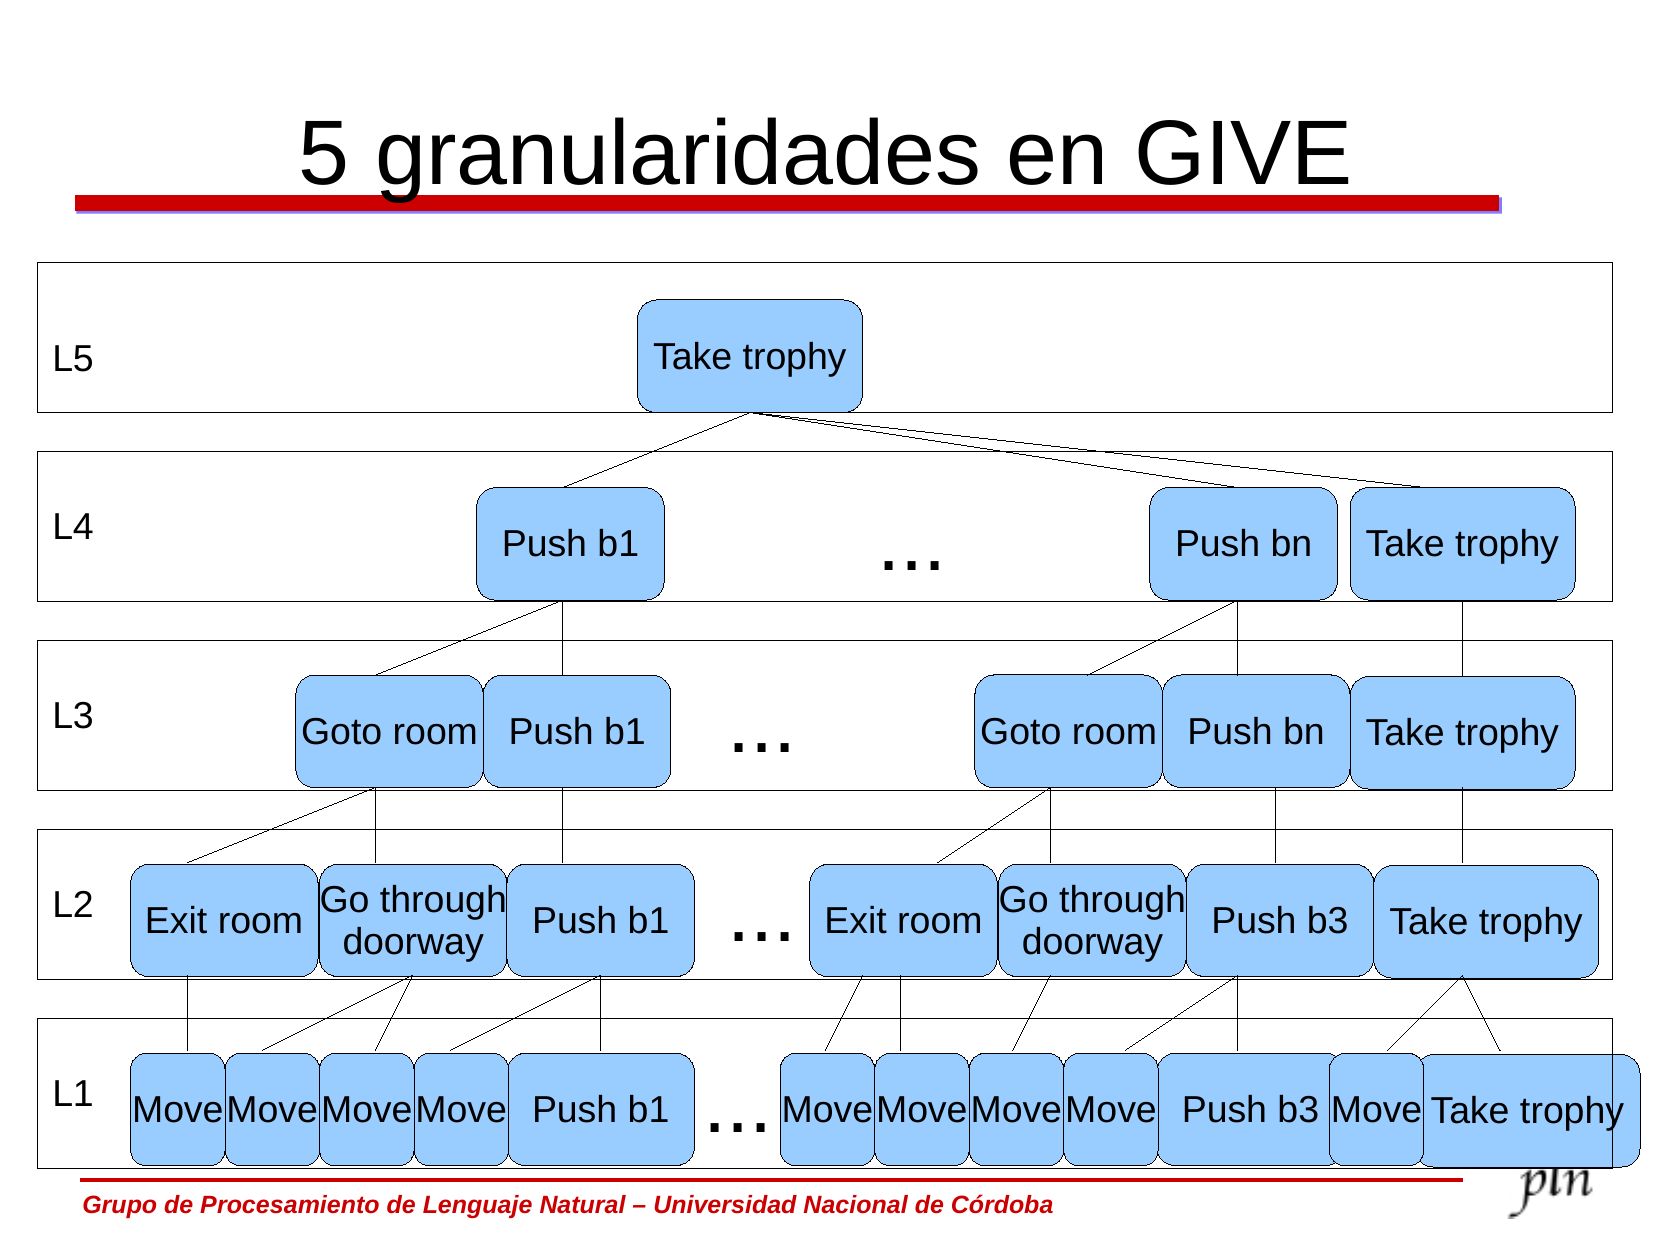

# 5 granularidades en GIVE
L5
Take trophy
L4
...
Take trophy
Push bn
Push b1
L3
...
Goto room
Push bn
Goto room
Push b1
Take trophy
L2
...
Go through
doorway
Push b1
Go through
doorway
Push b3
Exit room
Exit room
Take trophy
L1
...
Push b1
Push b3
Move
Move
Move
Move
Move
Move
Move
Move
Move
Take trophy